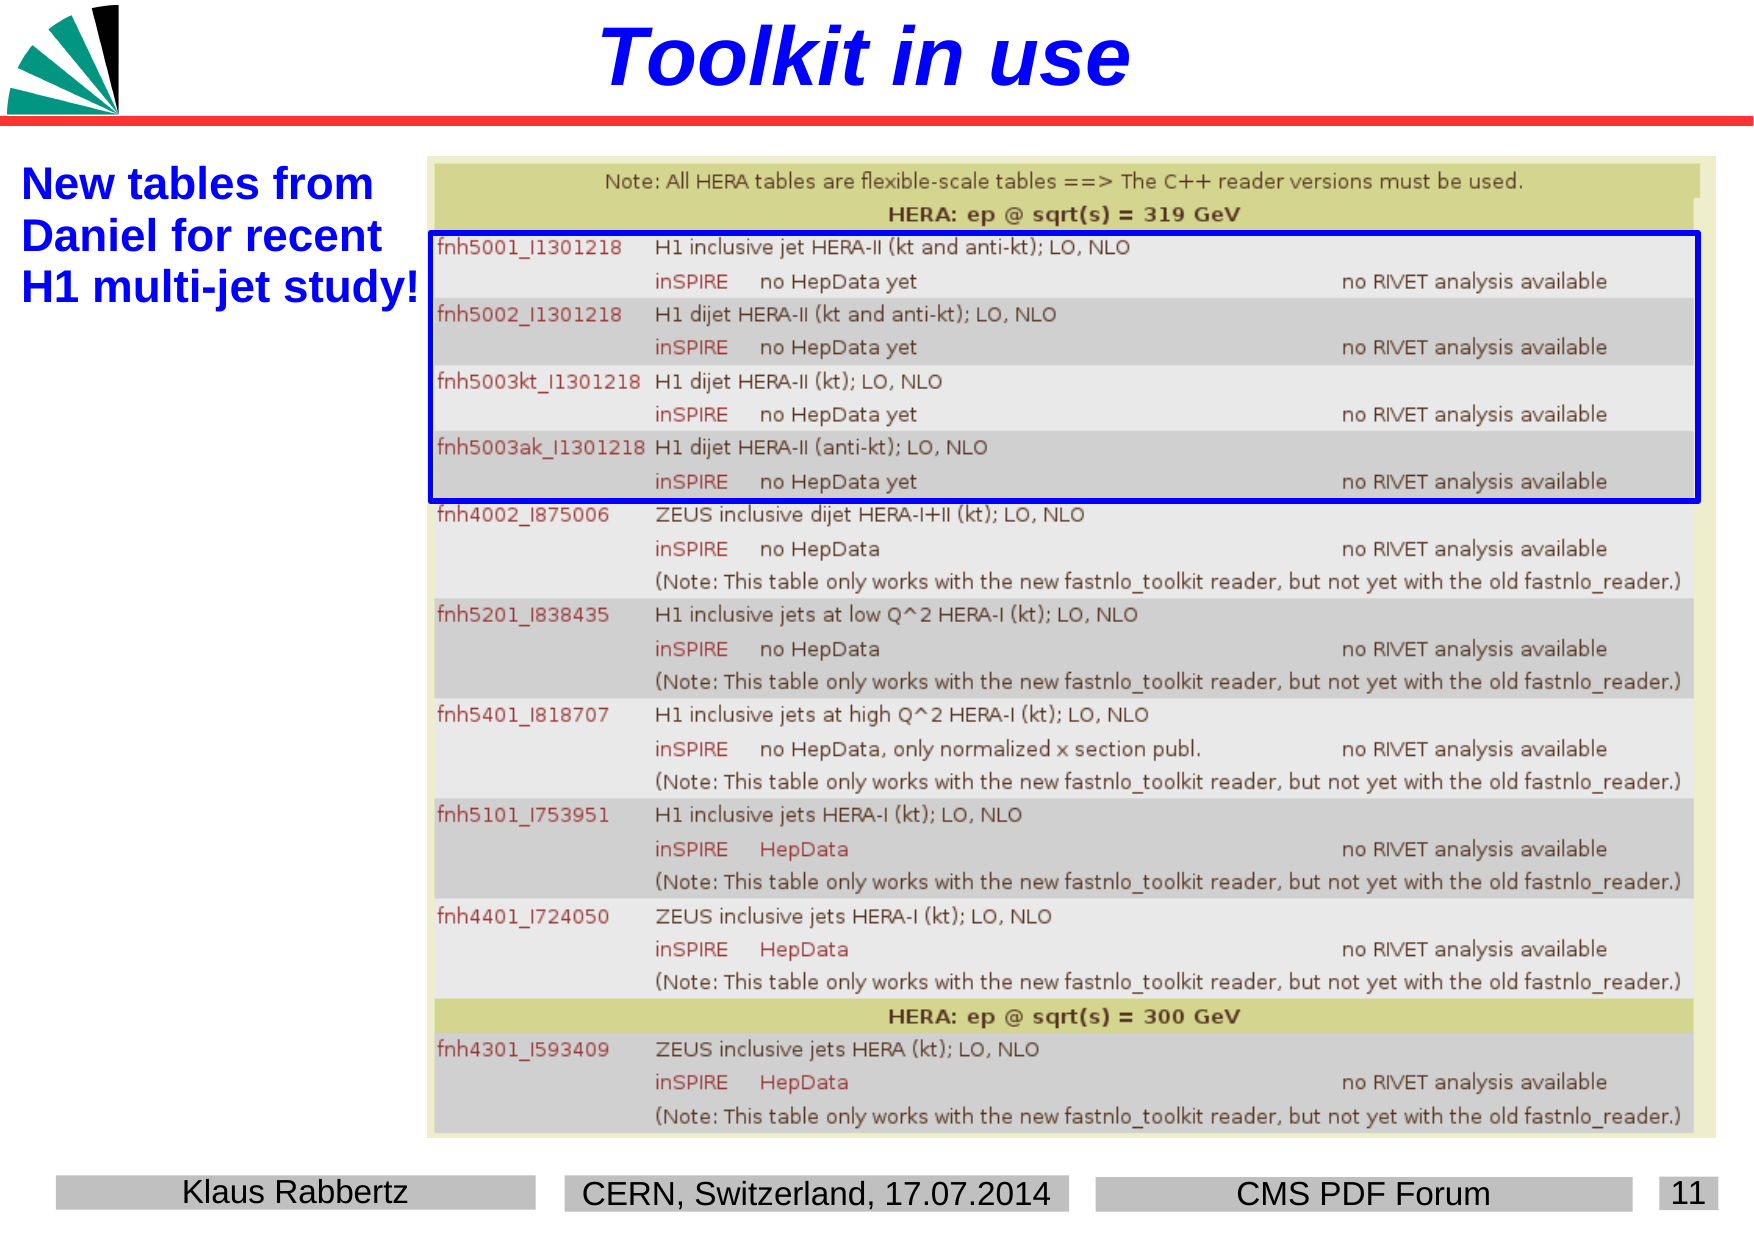

# Toolkit in use
New tables from
Daniel for recent
H1 multi-jet study!